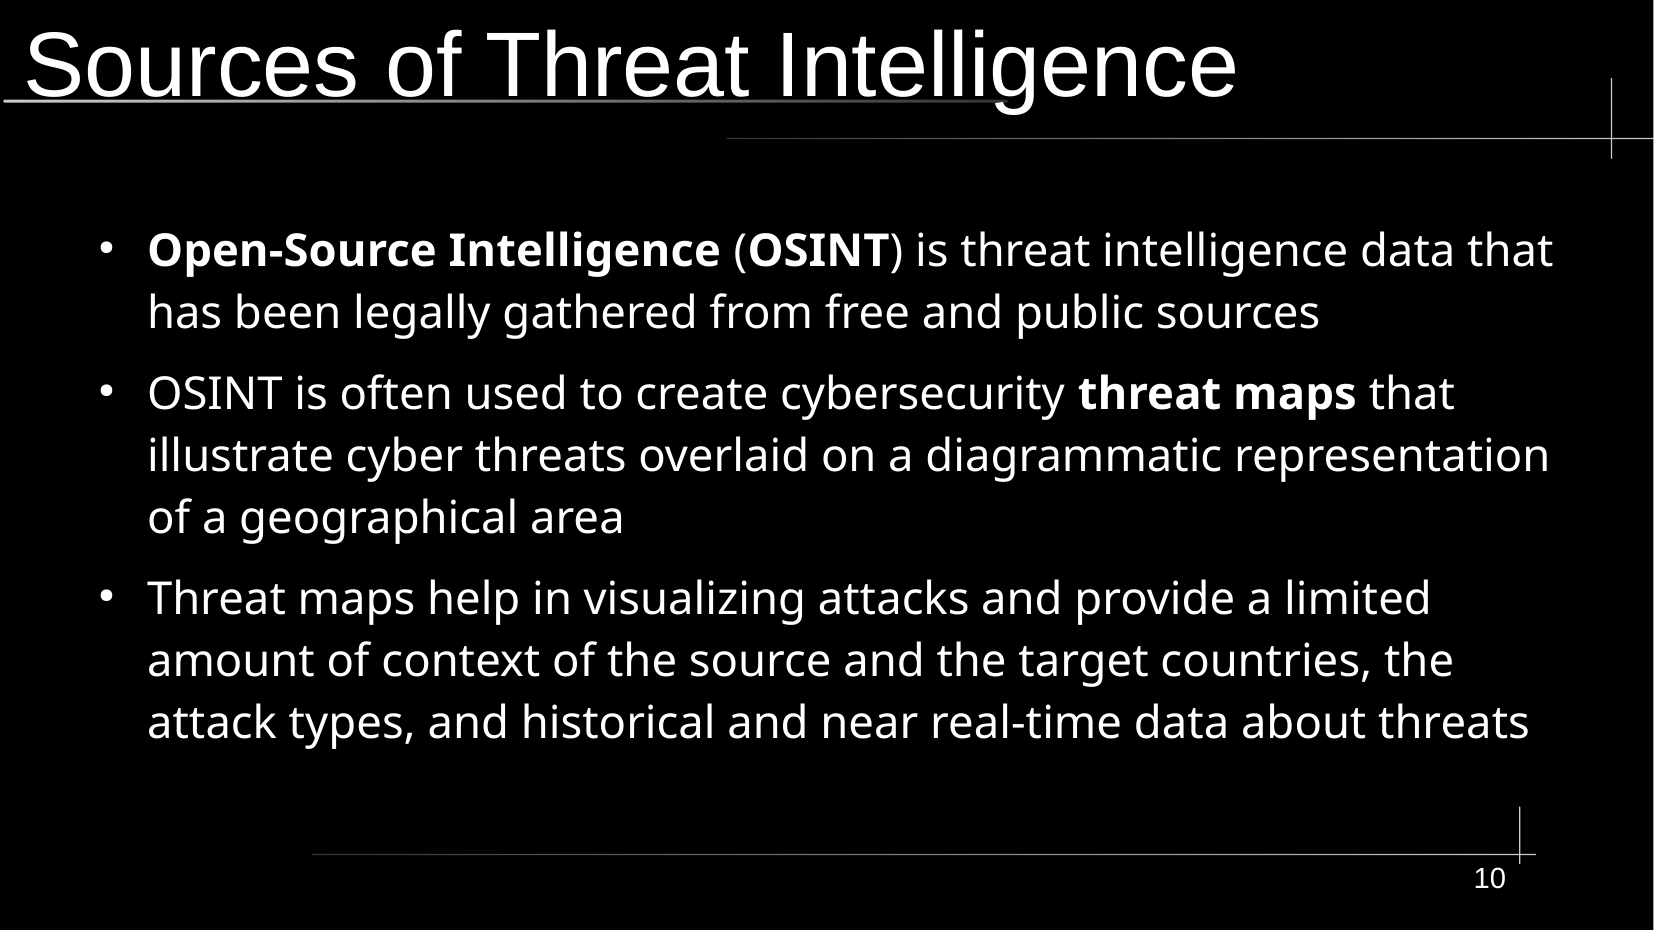

# Sources of Threat Intelligence
Open-Source Intelligence (OSINT) is threat intelligence data that has been legally gathered from free and public sources
OSINT is often used to create cybersecurity threat maps that illustrate cyber threats overlaid on a diagrammatic representation of a geographical area
Threat maps help in visualizing attacks and provide a limited amount of context of the source and the target countries, the attack types, and historical and near real-time data about threats
10